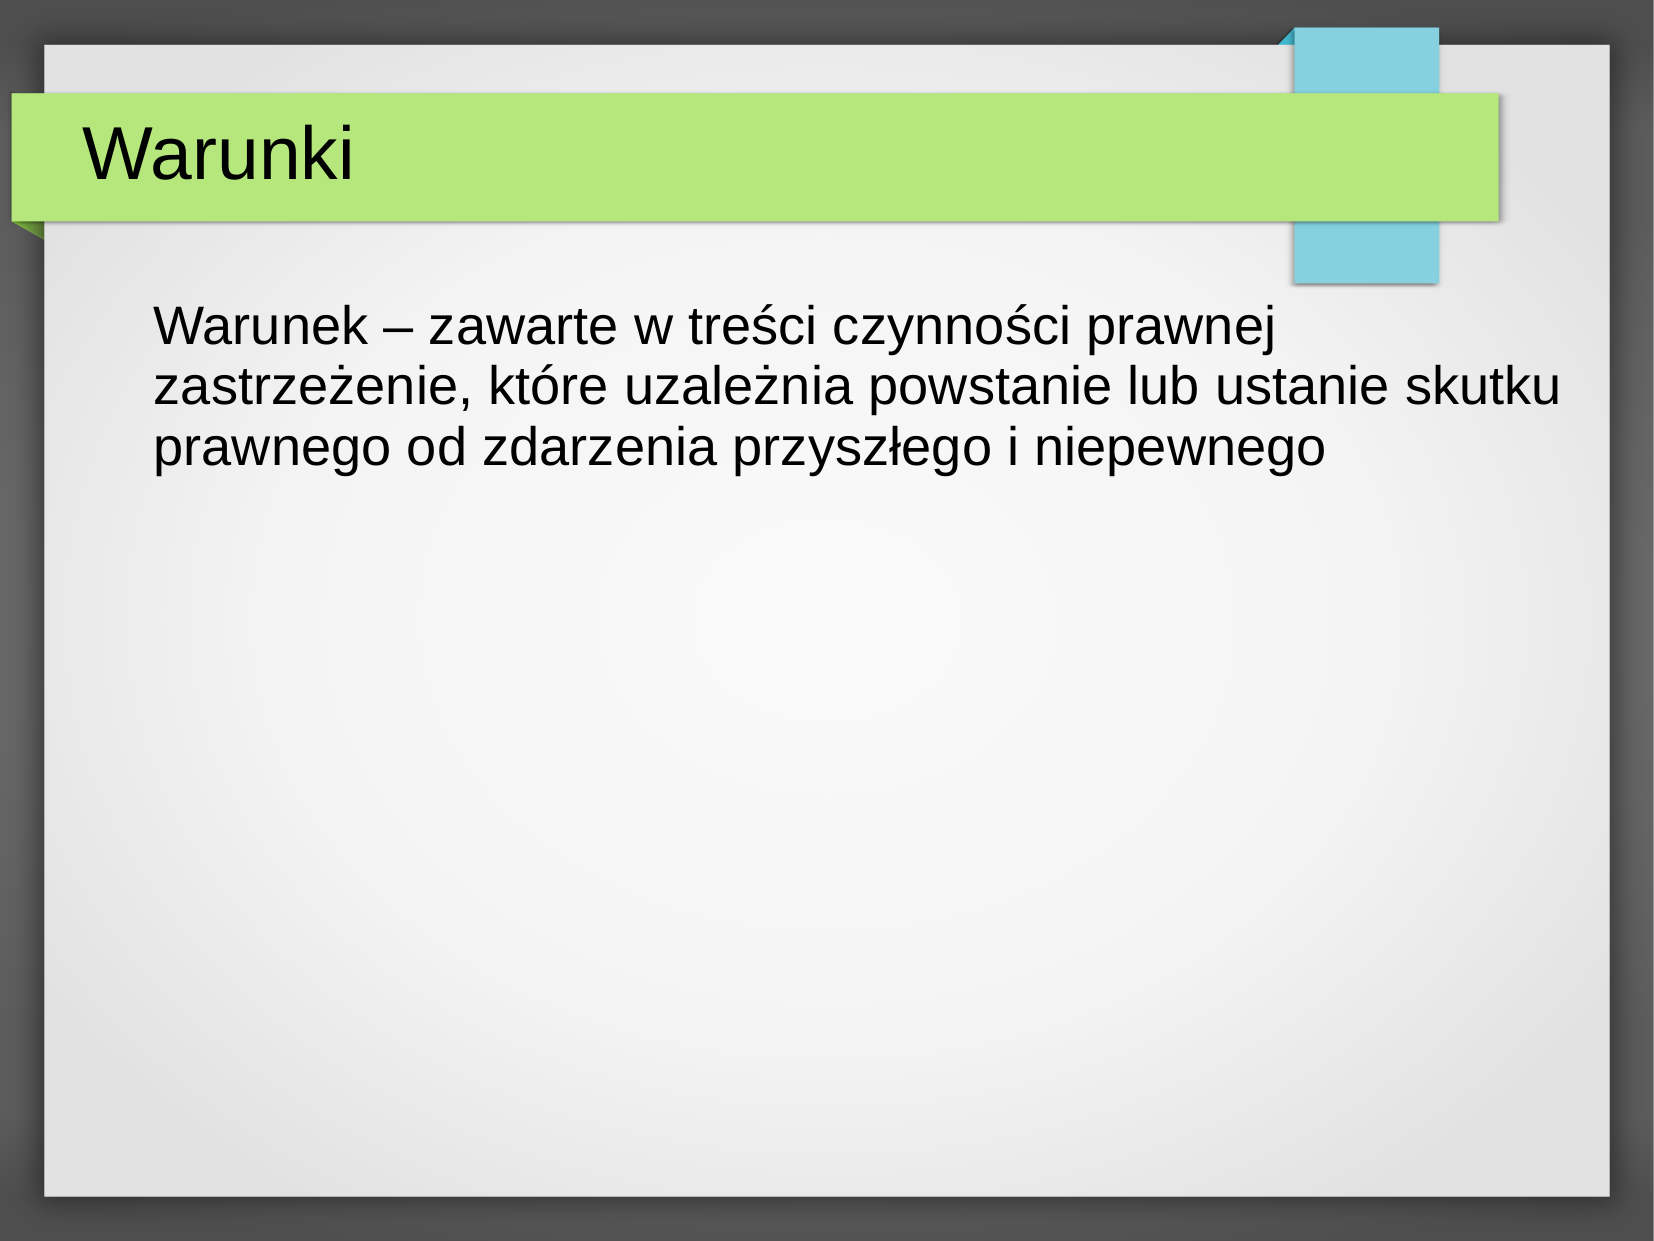

# Warunki
Warunek – zawarte w treści czynności prawnej zastrzeżenie, które uzależnia powstanie lub ustanie skutku prawnego od zdarzenia przyszłego i niepewnego